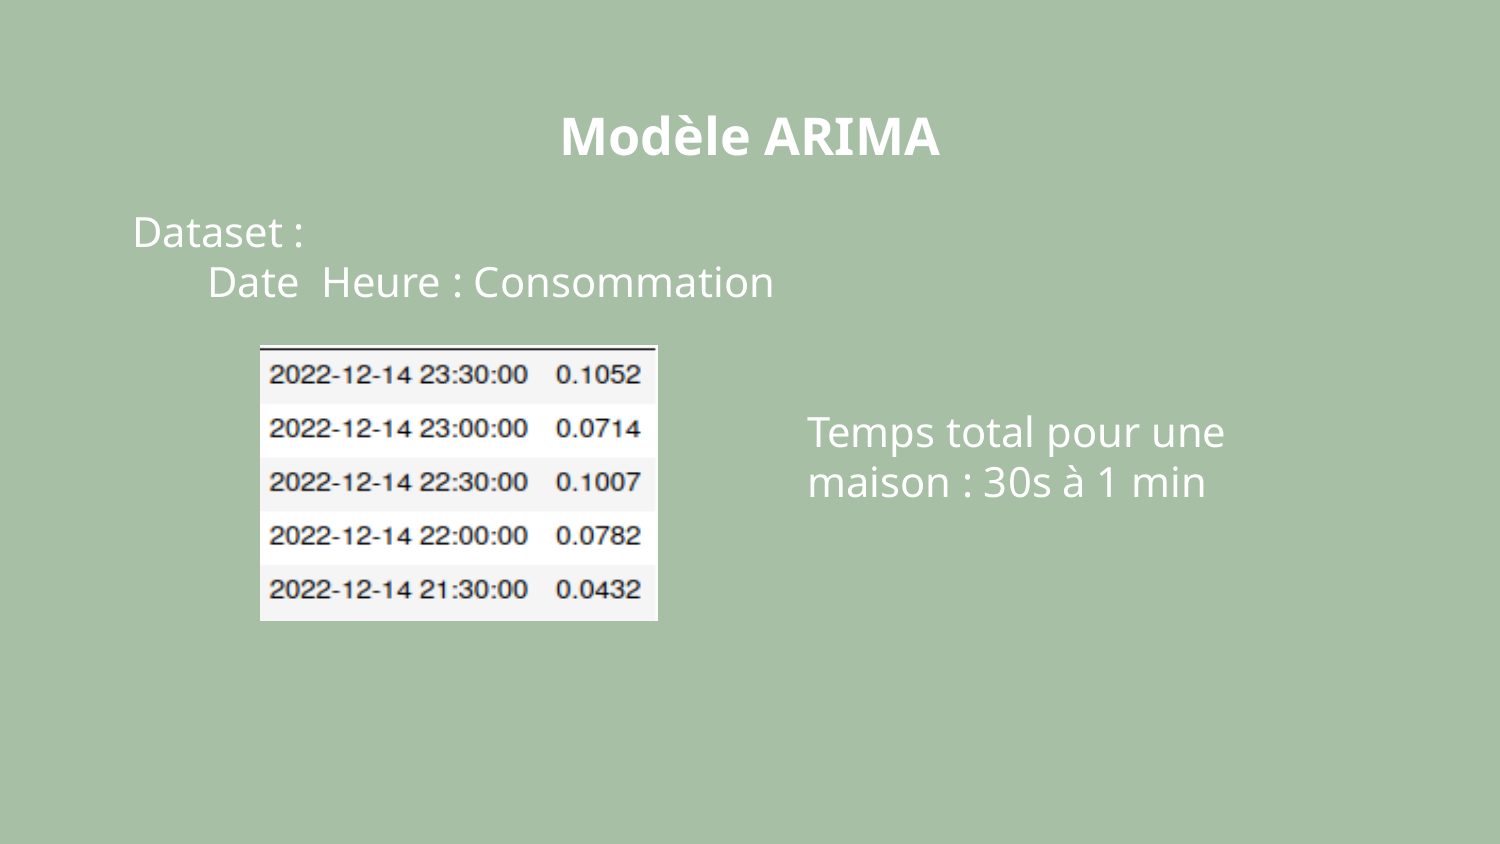

# Modèle ARIMA
Dataset :
	Date Heure : Consommation
Temps total pour une maison : 30s à 1 min